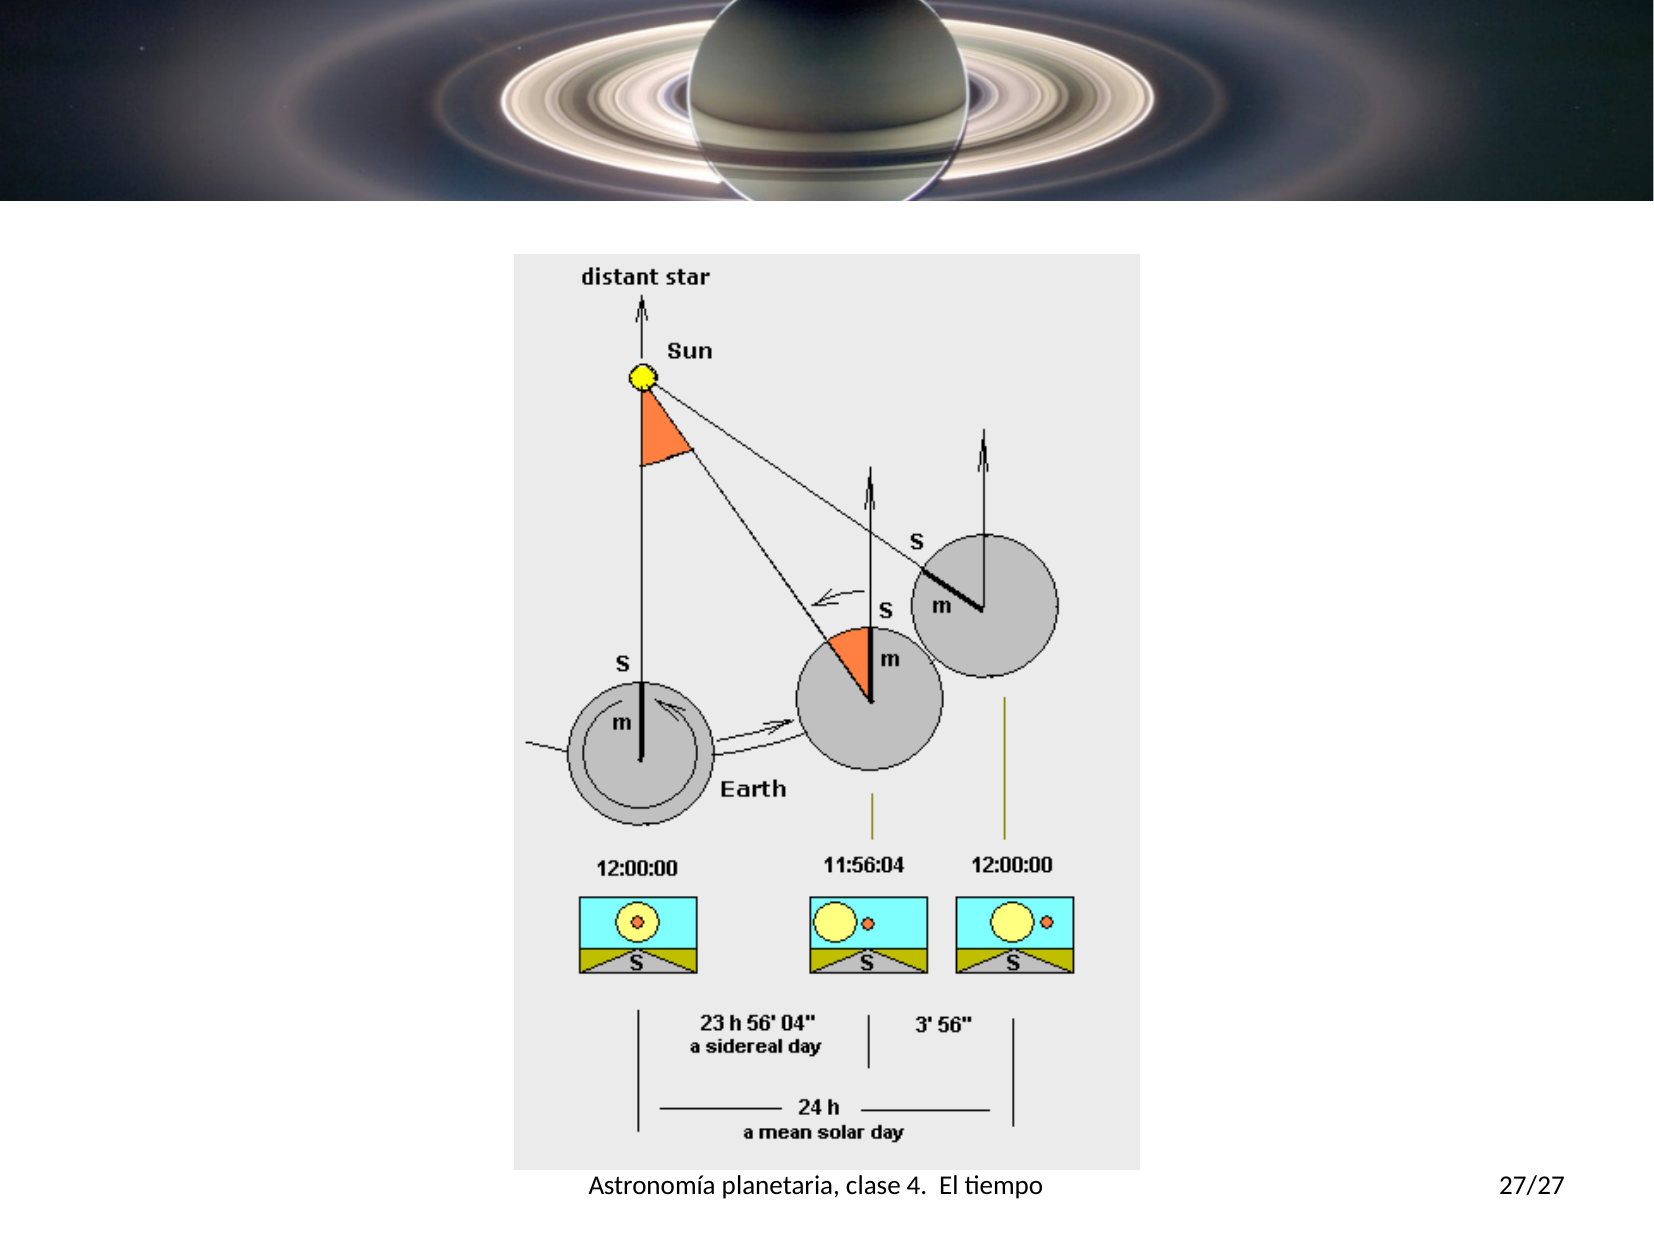

#
Astronomía planetaria, clase 4. El tiempo
27